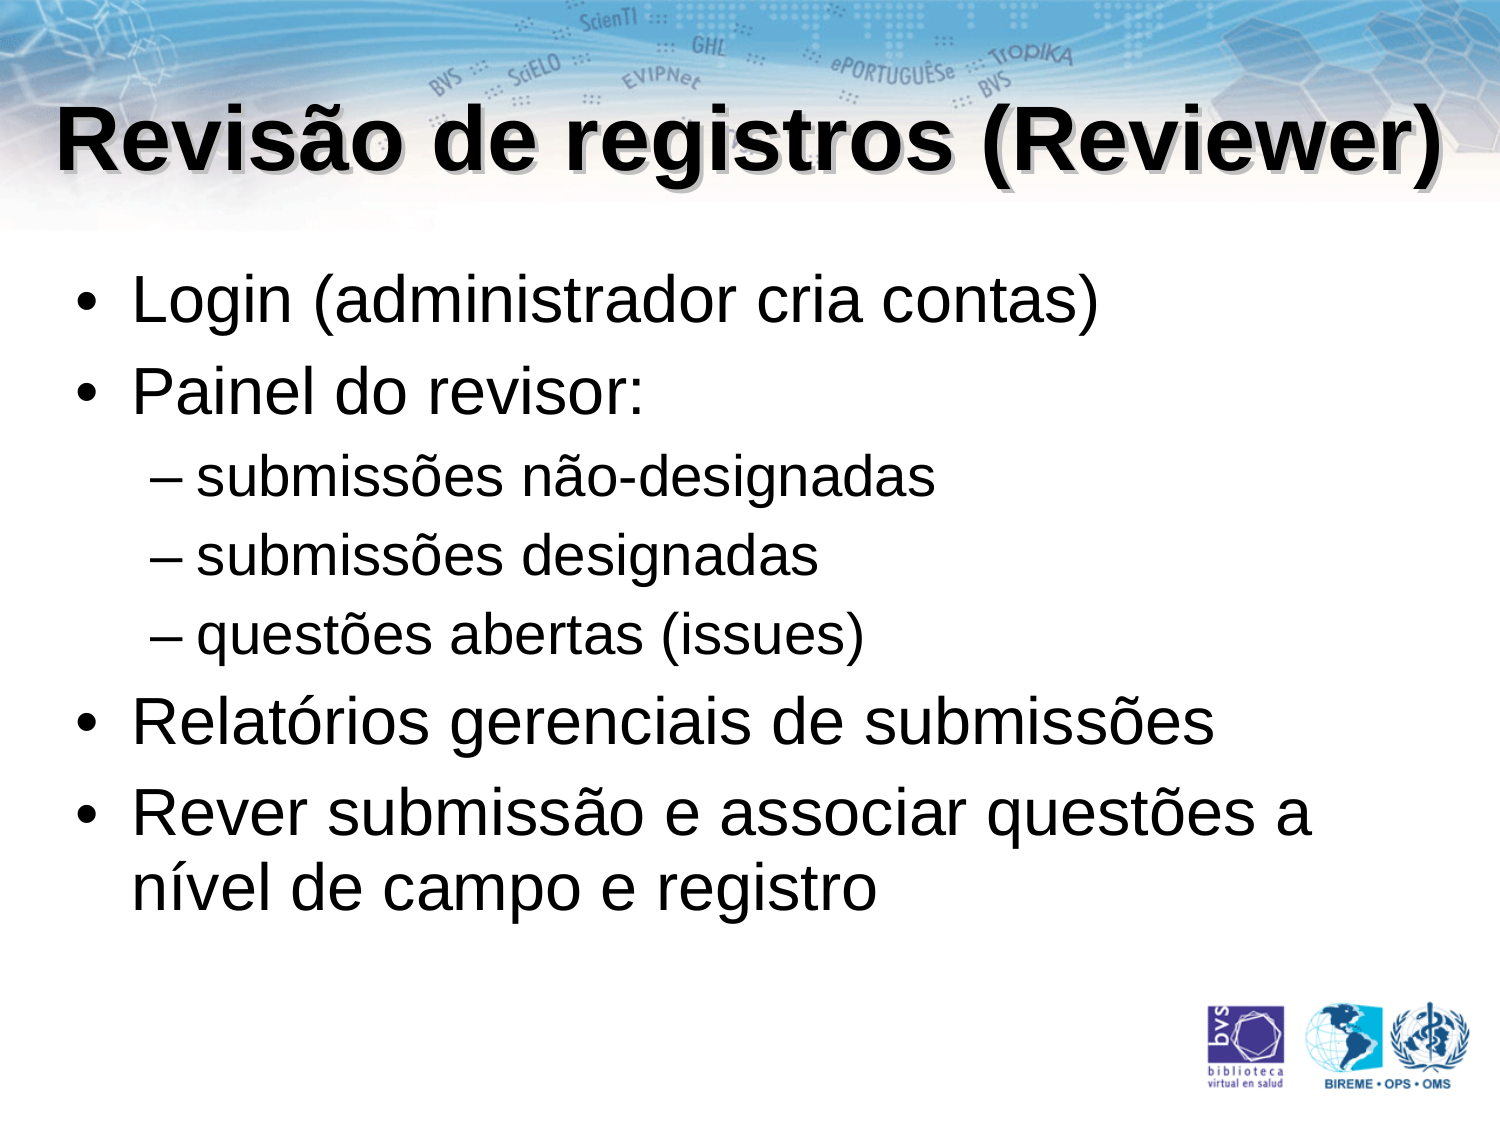

# Revisão de registros (Reviewer)
Login (administrador cria contas)
Painel do revisor:
submissões não-designadas
submissões designadas
questões abertas (issues)
Relatórios gerenciais de submissões
Rever submissão e associar questões a nível de campo e registro